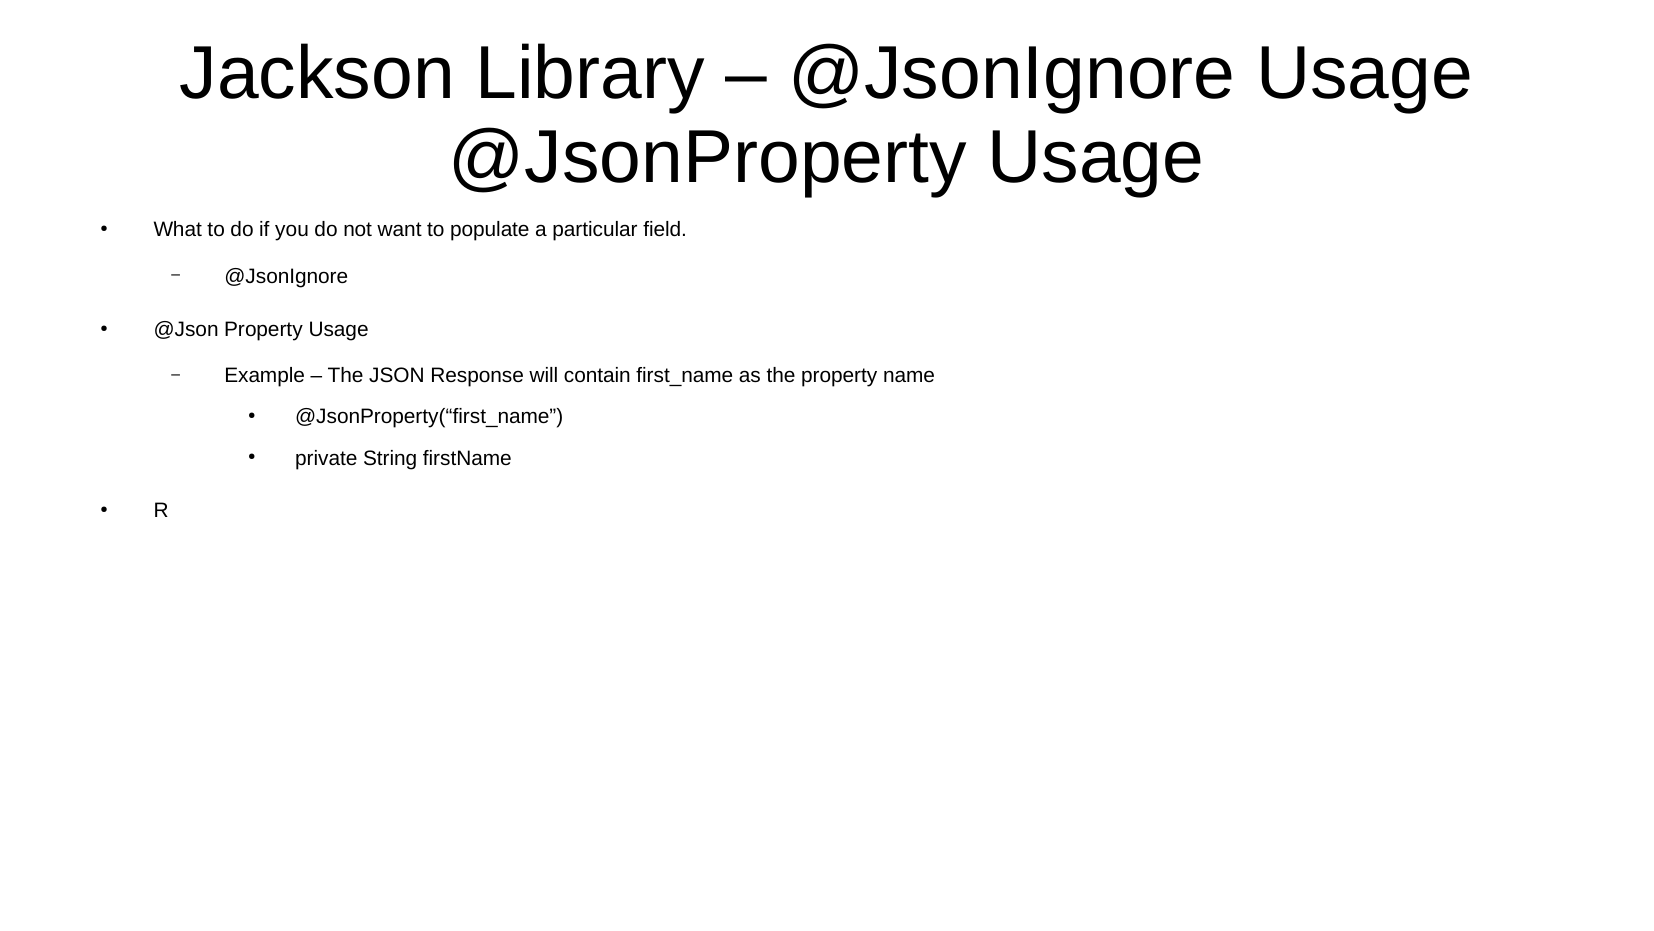

# Jackson Library – @JsonIgnore Usage @JsonProperty Usage
What to do if you do not want to populate a particular field.
@JsonIgnore
@Json Property Usage
Example – The JSON Response will contain first_name as the property name
@JsonProperty(“first_name”)
private String firstName
R